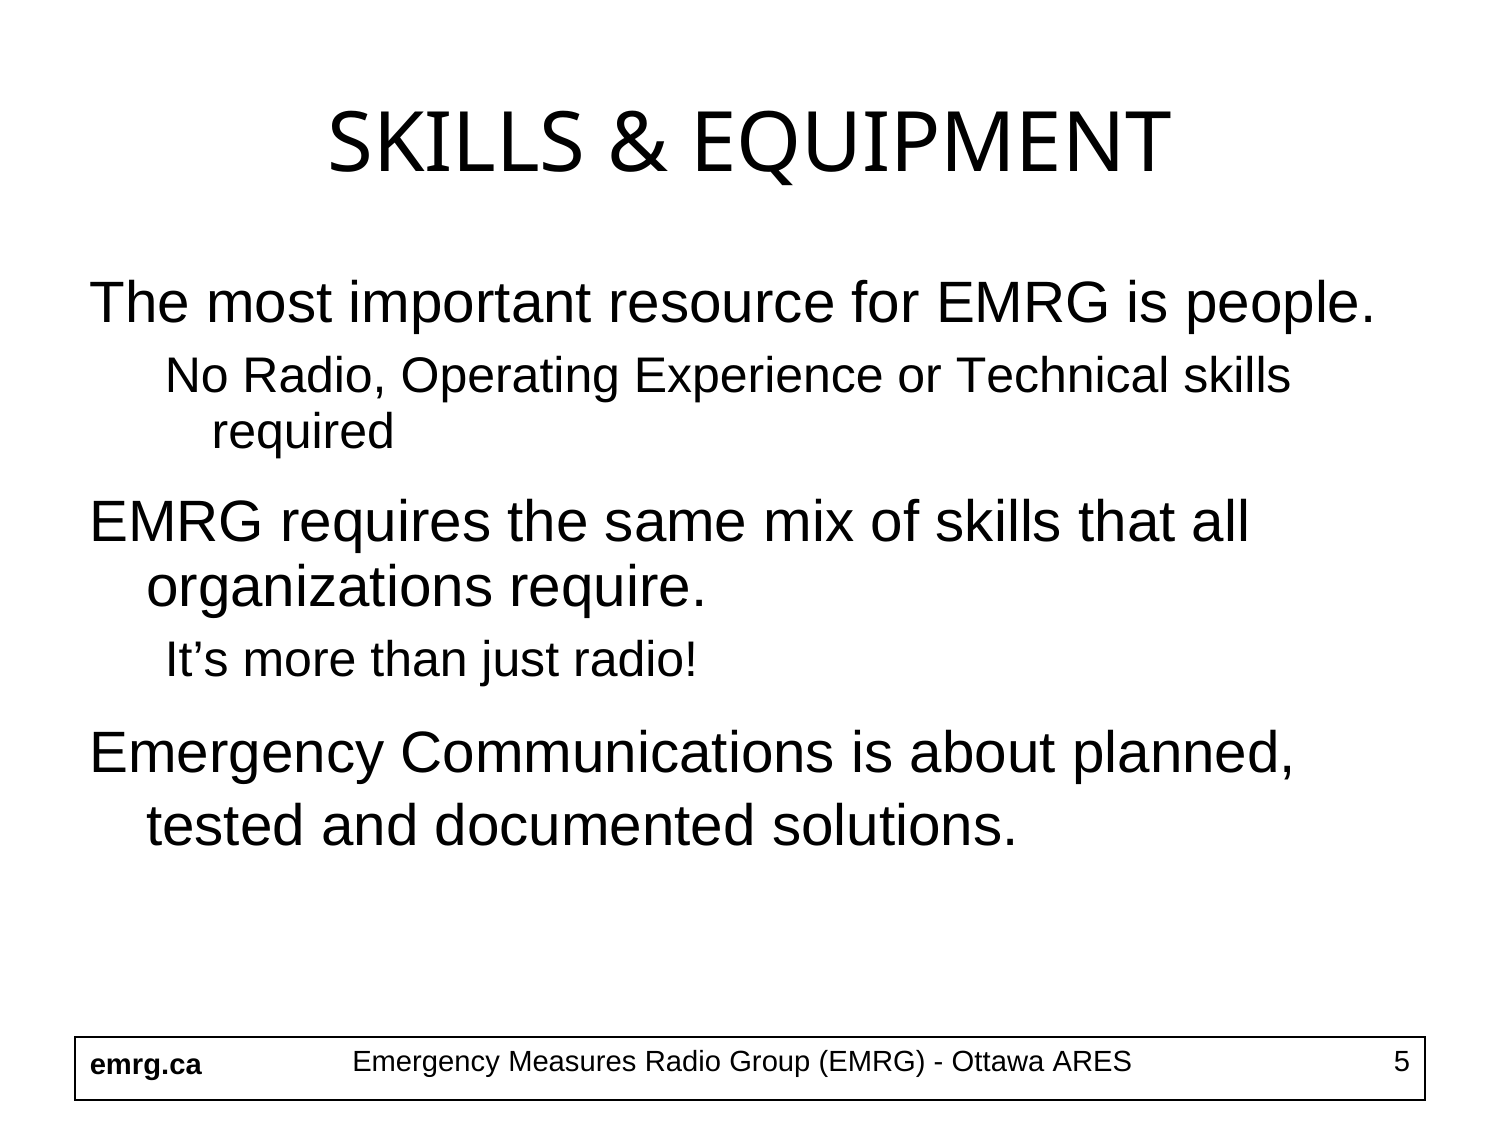

# SKILLS & EQUIPMENT
The most important resource for EMRG is people.
No Radio, Operating Experience or Technical skills required
EMRG requires the same mix of skills that all organizations require.
It’s more than just radio!
Emergency Communications is about planned, tested and documented solutions.
Emergency Measures Radio Group (EMRG) - Ottawa ARES
5